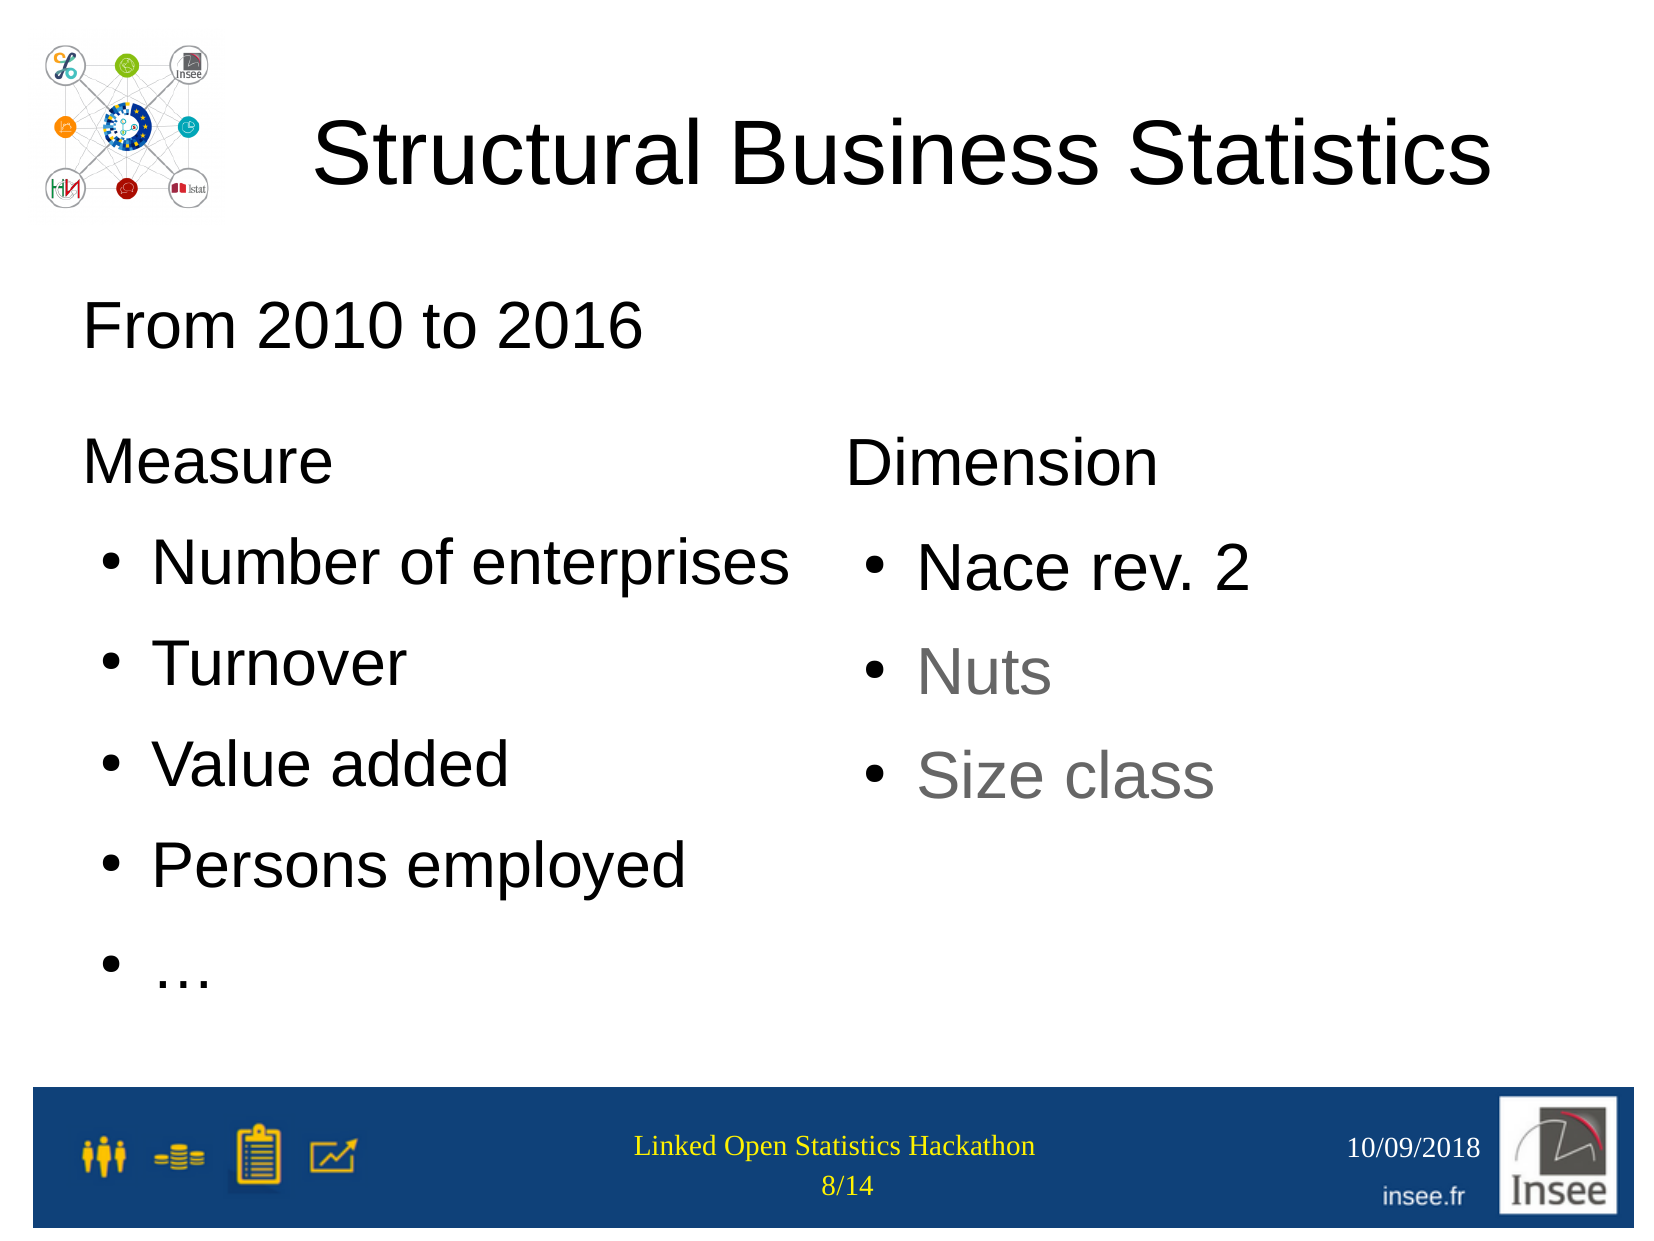

# Structural Business Statistics
From 2010 to 2016
Measure
Number of enterprises
Turnover
Value added
Persons employed
…
Dimension
Nace rev. 2
Nuts
Size class
Linked Open Statistics Hackathon
8